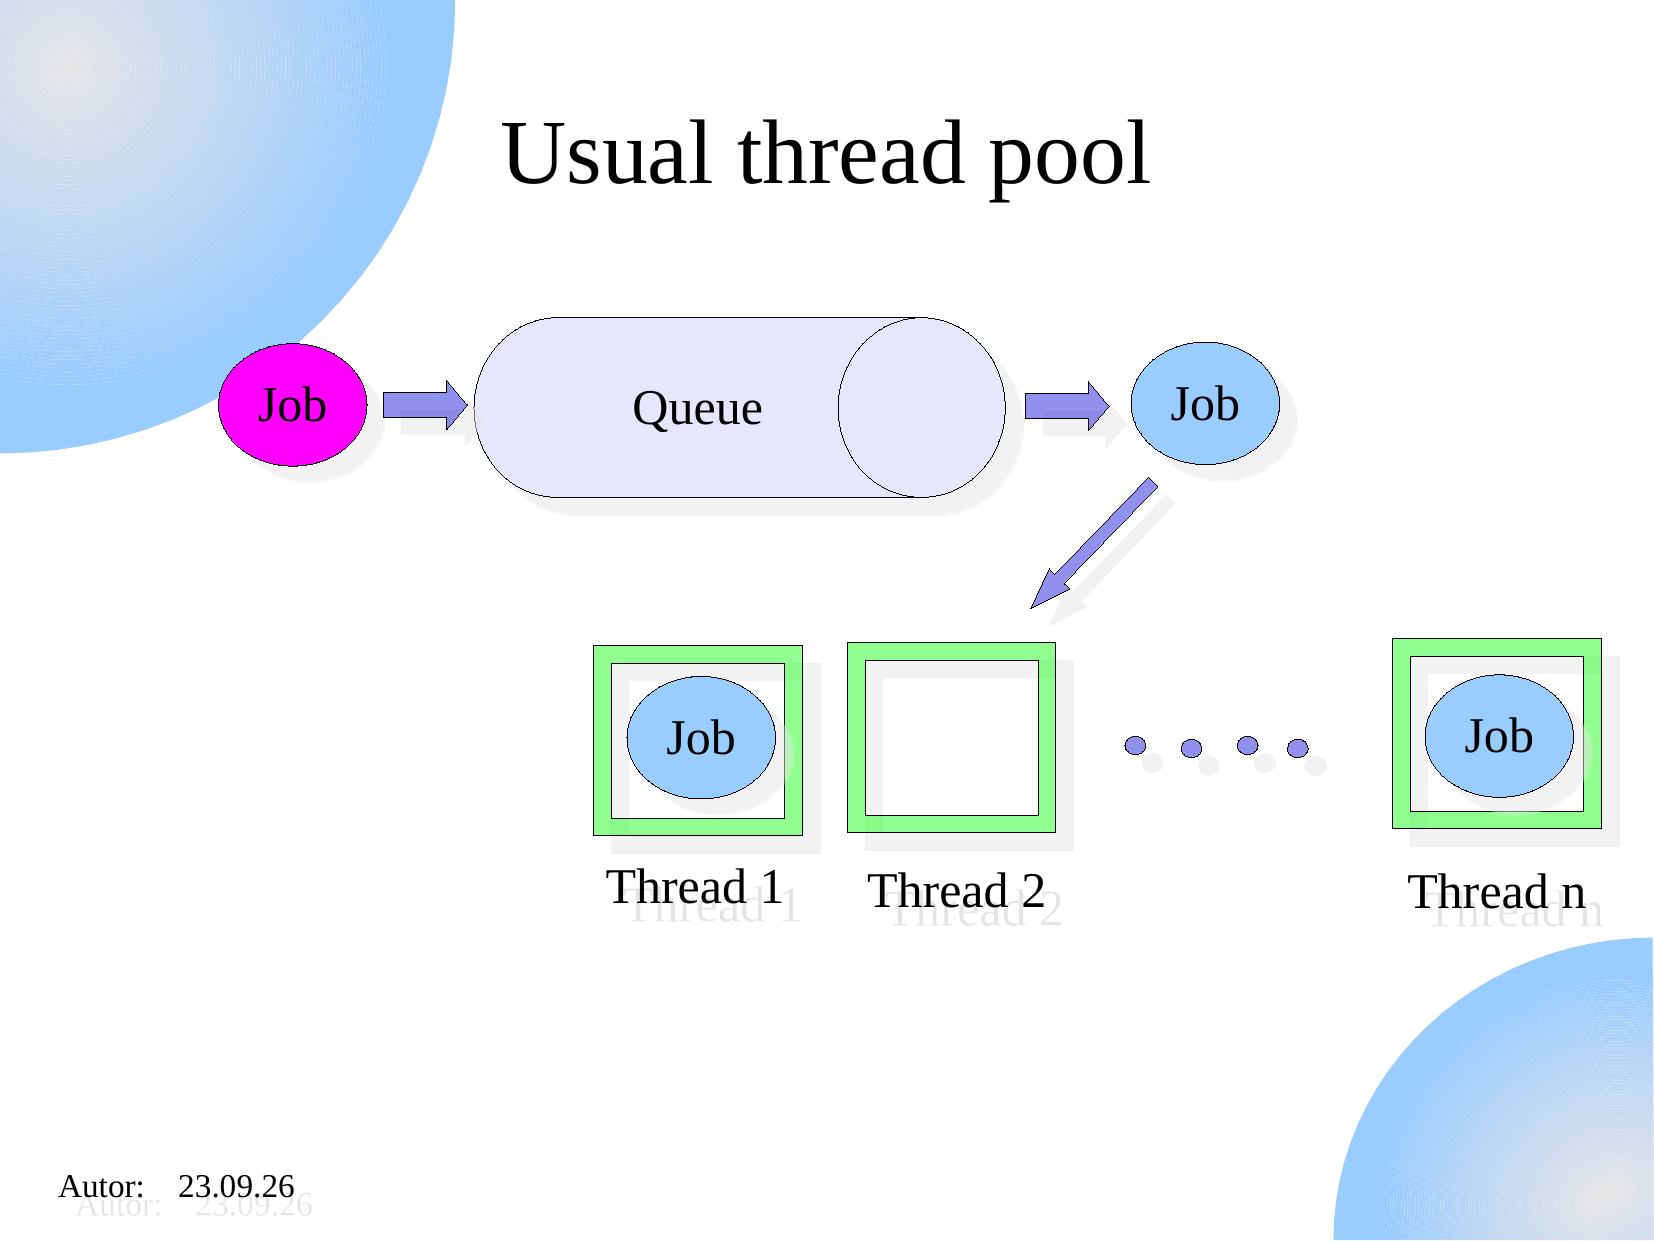

# Usual thread pool
Queue
Job
Job
Job
Job
Thread 1
Thread 2
Thread n